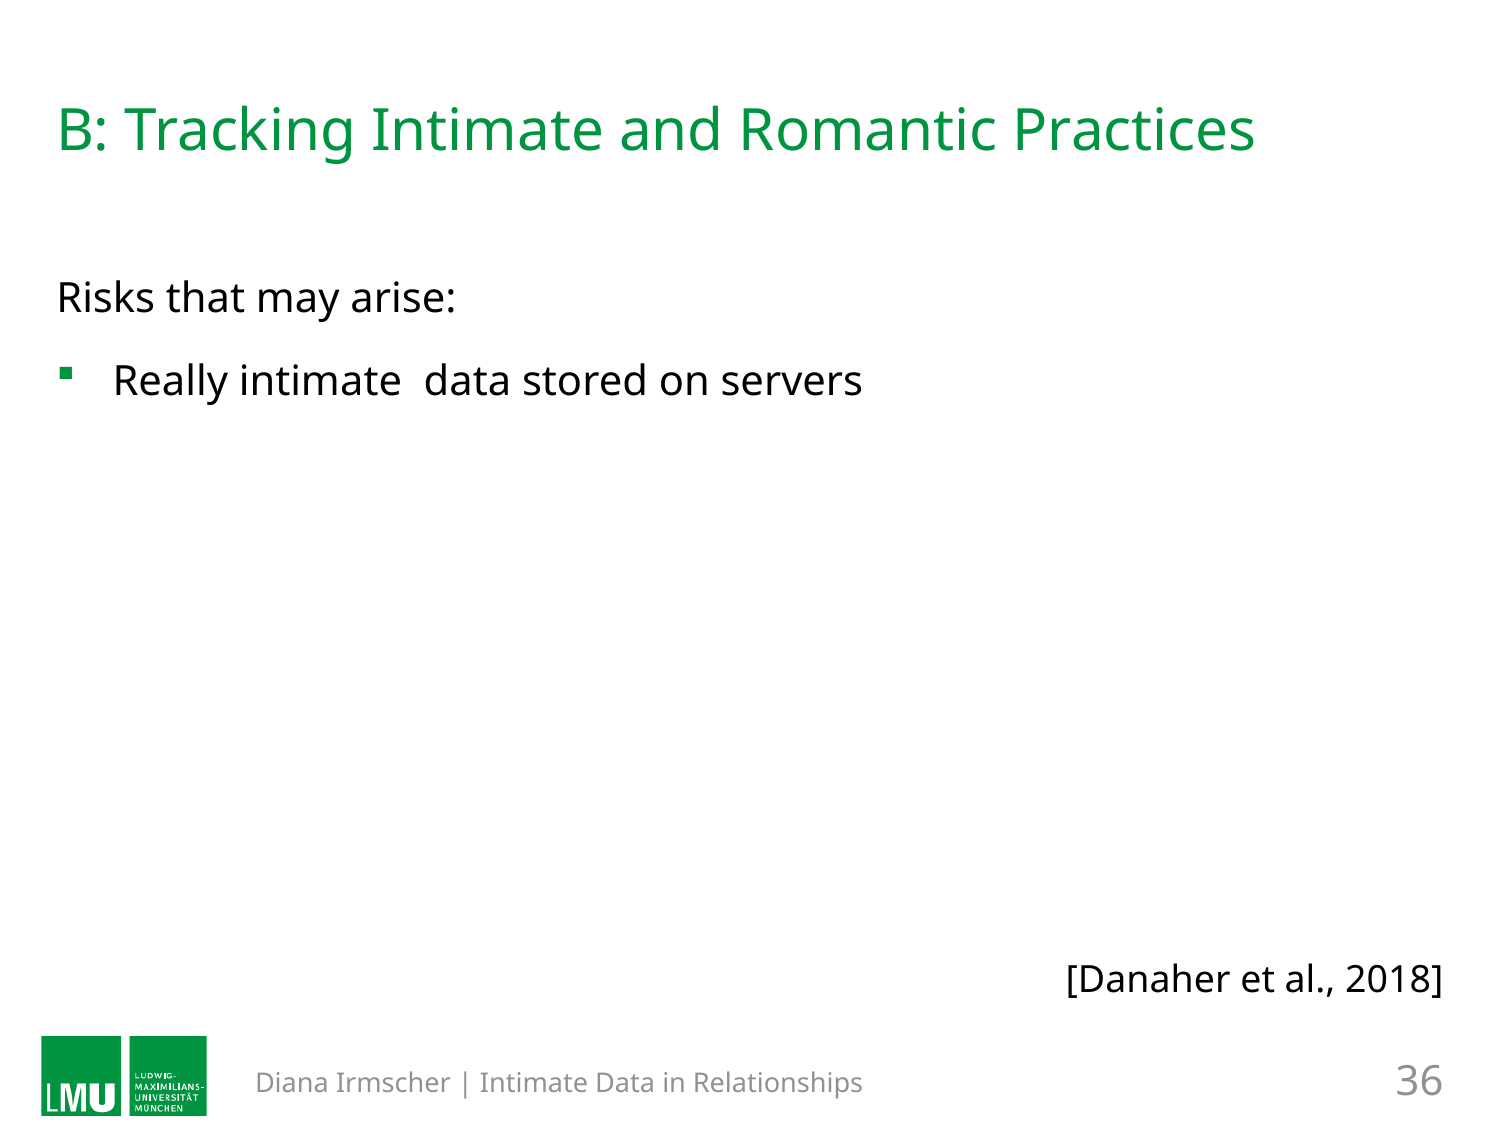

B: Tracking Intimate and Romantic Practices
# Risks that may arise:
Really intimate data stored on servers
[Danaher et al., 2018]
Diana Irmscher | Intimate Data in Relationships